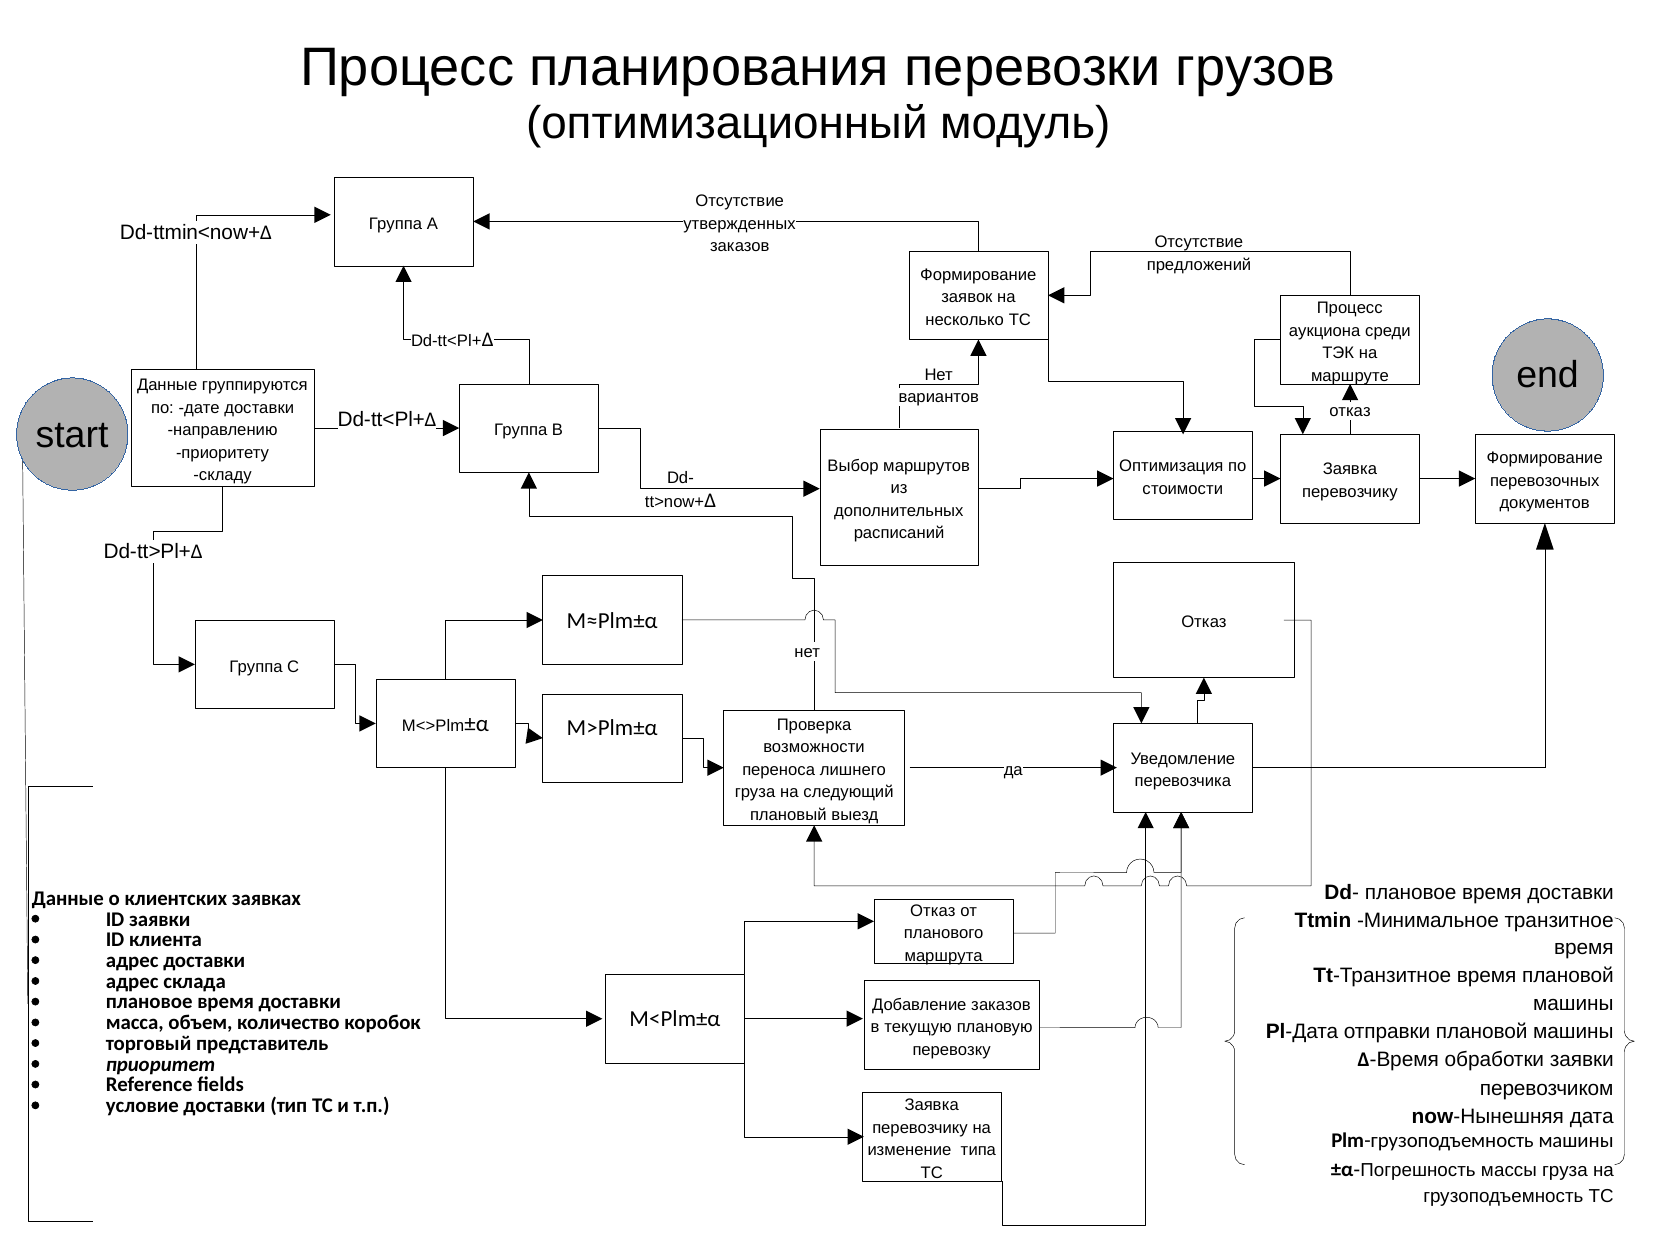

Процесс планирования перевозки грузов
(оптимизационный модуль)
Группа А
Отсутствие утвержденных заказов
Dd-ttmin<now+Δ
Отсутствие предложений
Формирование заявок на несколько ТС
Dd-tt<Pl+Δ
Процесс аукциона среди ТЭК на маршруте
end
Нет вариантов
Данные группируются по: -дате доставки
-направлению
-приоритету
-складу
Dd-tt<Pl+Δ
start
Группа В
отказ
Выбор маршрутов из дополнительных расписаний
Dd-tt>now+Δ
Оптимизация по стоимости
Заявка перевозчику
Формирование перевозочных документов
нет
Dd-tt>Pl+Δ
Отказ
M≈Plm±α
Группа С
M<>Plm±α
Проверка возможности переноса лишнего груза на следующий плановый выезд
M>Plm±α
Уведомление перевозчика
да
Данные о клиентских заявках
	ID заявки
	ID клиента
	адрес доставки
	адрес склада
	плановое время доставки
	масса, объем, количество коробок
	торговый представитель
	приоритет
	Reference fields
	условие доставки (тип ТС и т.п.)
Dd- плановое время доставки
Ttmin -Минимальное транзитное время
Tt-Транзитное время плановой машины
Pl-Дата отправки плановой машины
Δ-Время обработки заявки перевозчиком
now-Нынешняя дата
Plm-грузоподъемность машины
±α-Погрешность массы груза на грузоподъемность ТС
Отказ от планового маршрута
Добавление заказов в текущую плановую перевозку
M<Plm±α
Заявка перевозчику на изменение типа ТС